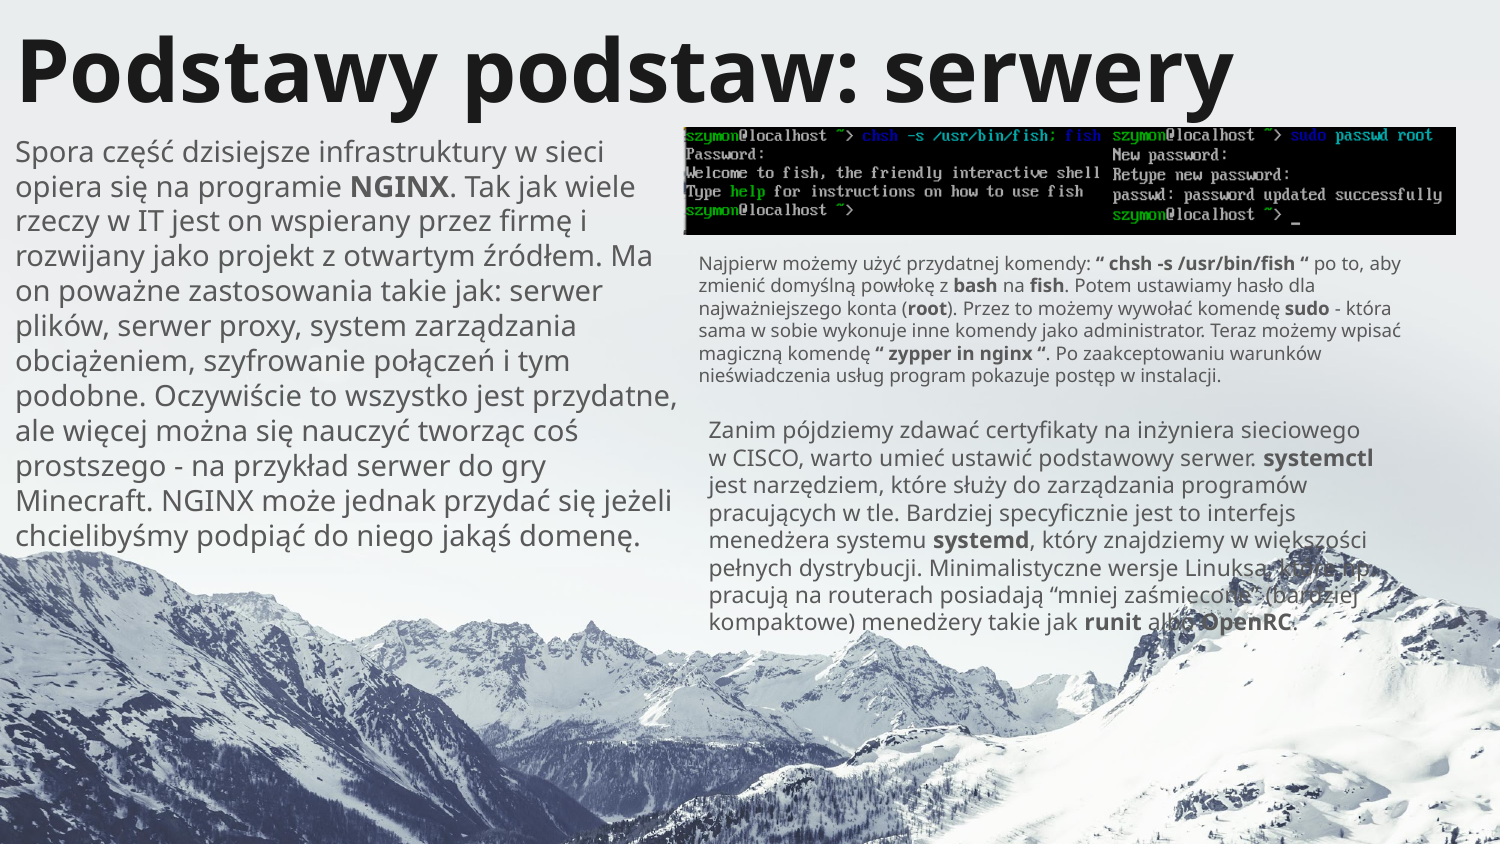

# Podstawy podstaw: serwery
Spora część dzisiejsze infrastruktury w sieci opiera się na programie NGINX. Tak jak wiele rzeczy w IT jest on wspierany przez firmę i rozwijany jako projekt z otwartym źródłem. Ma on poważne zastosowania takie jak: serwer plików, serwer proxy, system zarządzania obciążeniem, szyfrowanie połączeń i tym podobne. Oczywiście to wszystko jest przydatne, ale więcej można się nauczyć tworząc coś prostszego - na przykład serwer do gry Minecraft. NGINX może jednak przydać się jeżeli chcielibyśmy podpiąć do niego jakąś domenę.
Najpierw możemy użyć przydatnej komendy: “ chsh -s /usr/bin/fish “ po to, aby zmienić domyślną powłokę z bash na fish. Potem ustawiamy hasło dla najważniejszego konta (root). Przez to możemy wywołać komendę sudo - która sama w sobie wykonuje inne komendy jako administrator. Teraz możemy wpisać magiczną komendę “ zypper in nginx “. Po zaakceptowaniu warunków nieświadczenia usług program pokazuje postęp w instalacji.
Zanim pójdziemy zdawać certyfikaty na inżyniera sieciowego w CISCO, warto umieć ustawić podstawowy serwer. systemctl jest narzędziem, które służy do zarządzania programów pracujących w tle. Bardziej specyficznie jest to interfejs menedżera systemu systemd, który znajdziemy w większości pełnych dystrybucji. Minimalistyczne wersje Linuksa, które np. pracują na routerach posiadają “mniej zaśmiecone” (bardziej kompaktowe) menedżery takie jak runit albo OpenRC.